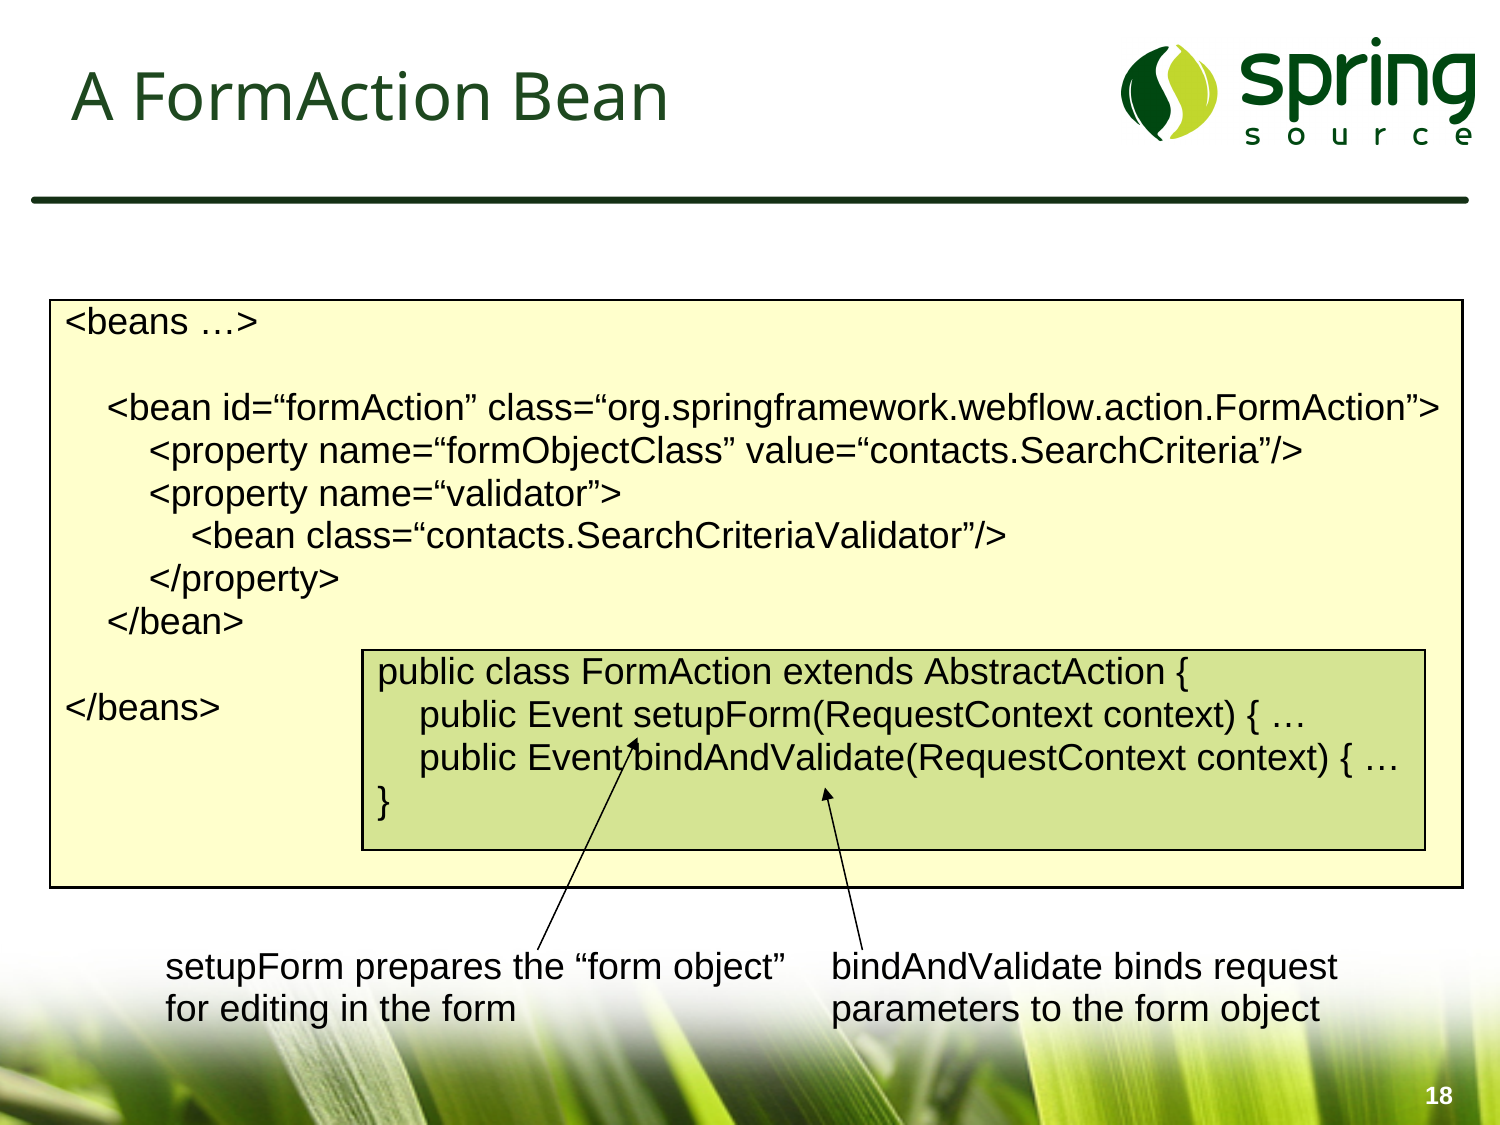

# A FormAction Bean
<beans …>
 <bean id=“formAction” class=“org.springframework.webflow.action.FormAction”>
 <property name=“formObjectClass” value=“contacts.SearchCriteria”/>
 <property name=“validator”>
 <bean class=“contacts.SearchCriteriaValidator”/>
 </property>
 </bean>
</beans>
public class FormAction extends AbstractAction {
 public Event setupForm(RequestContext context) { …
 public Event bindAndValidate(RequestContext context) { …
}
setupForm prepares the “form object”
for editing in the form
bindAndValidate binds request
parameters to the form object